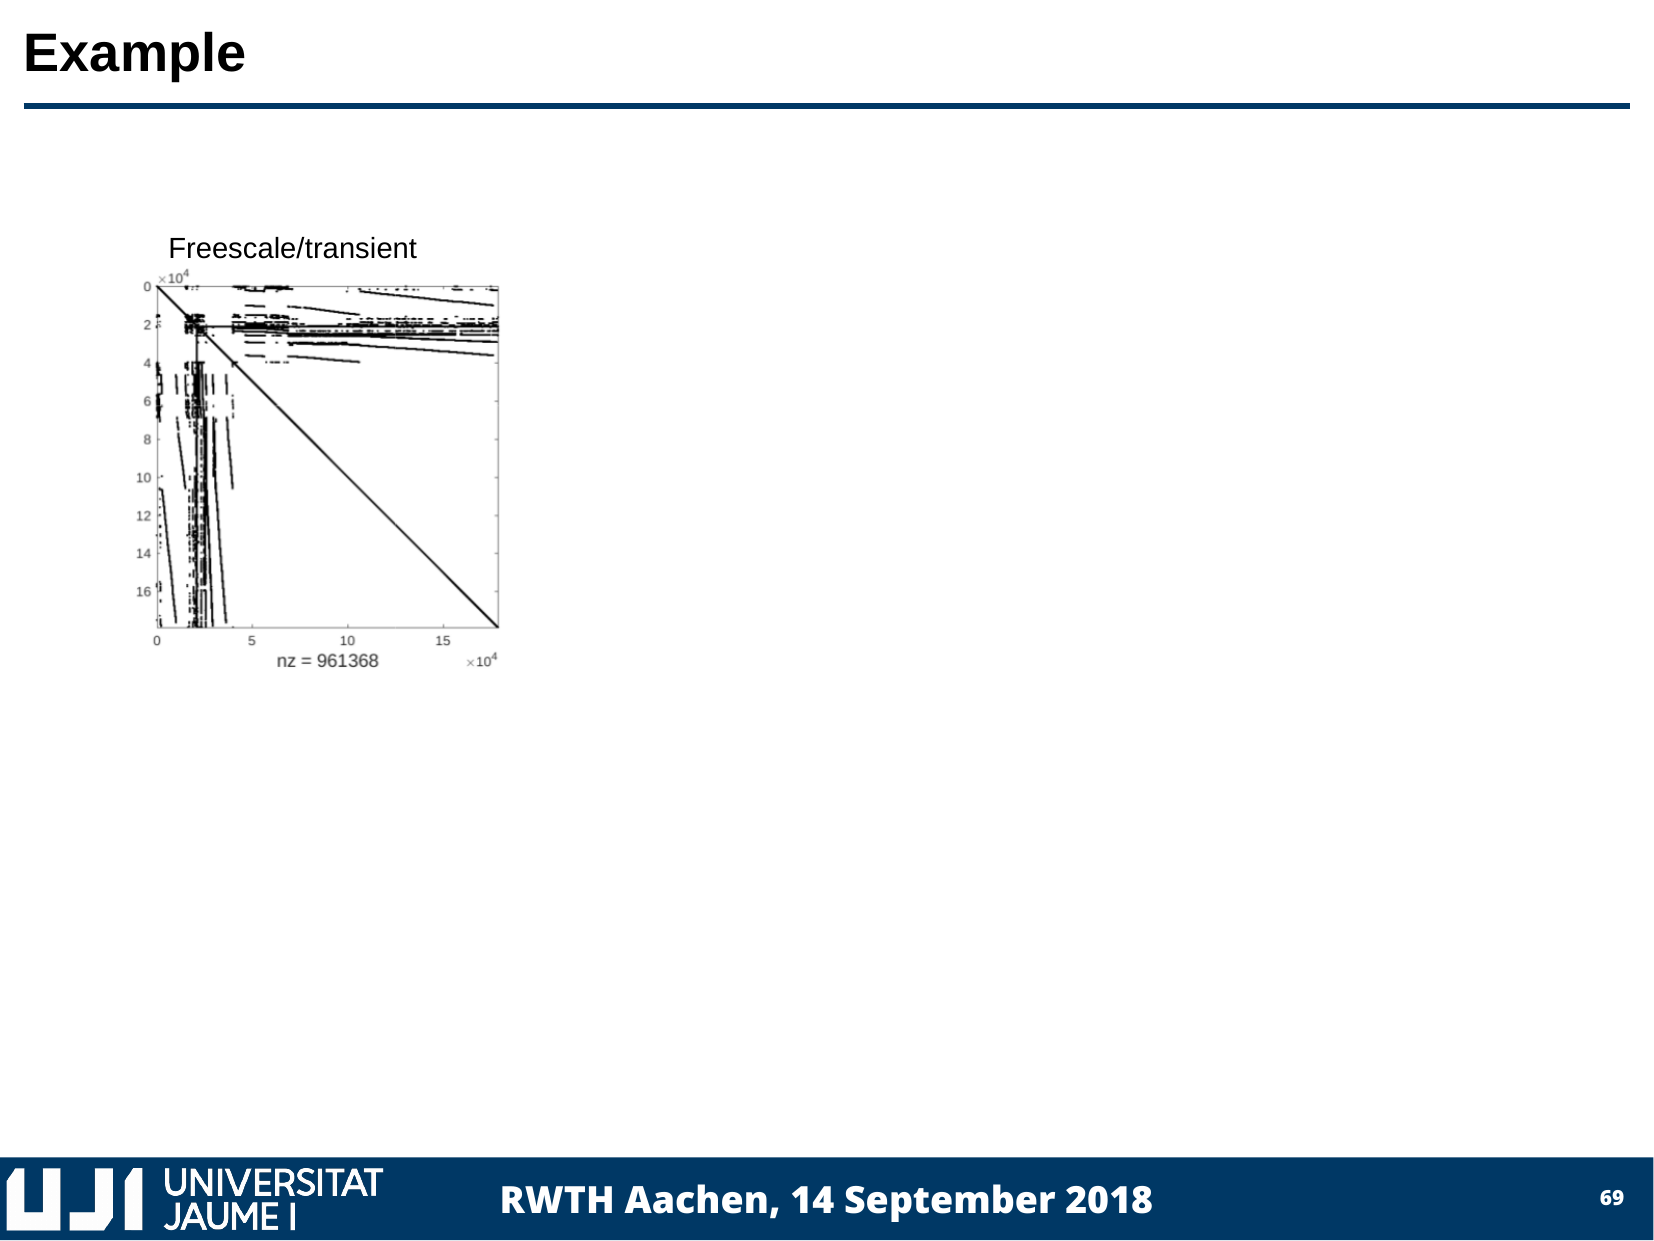

# Example
Freescale/transient
RWTH Aachen, 14 September 2018
69